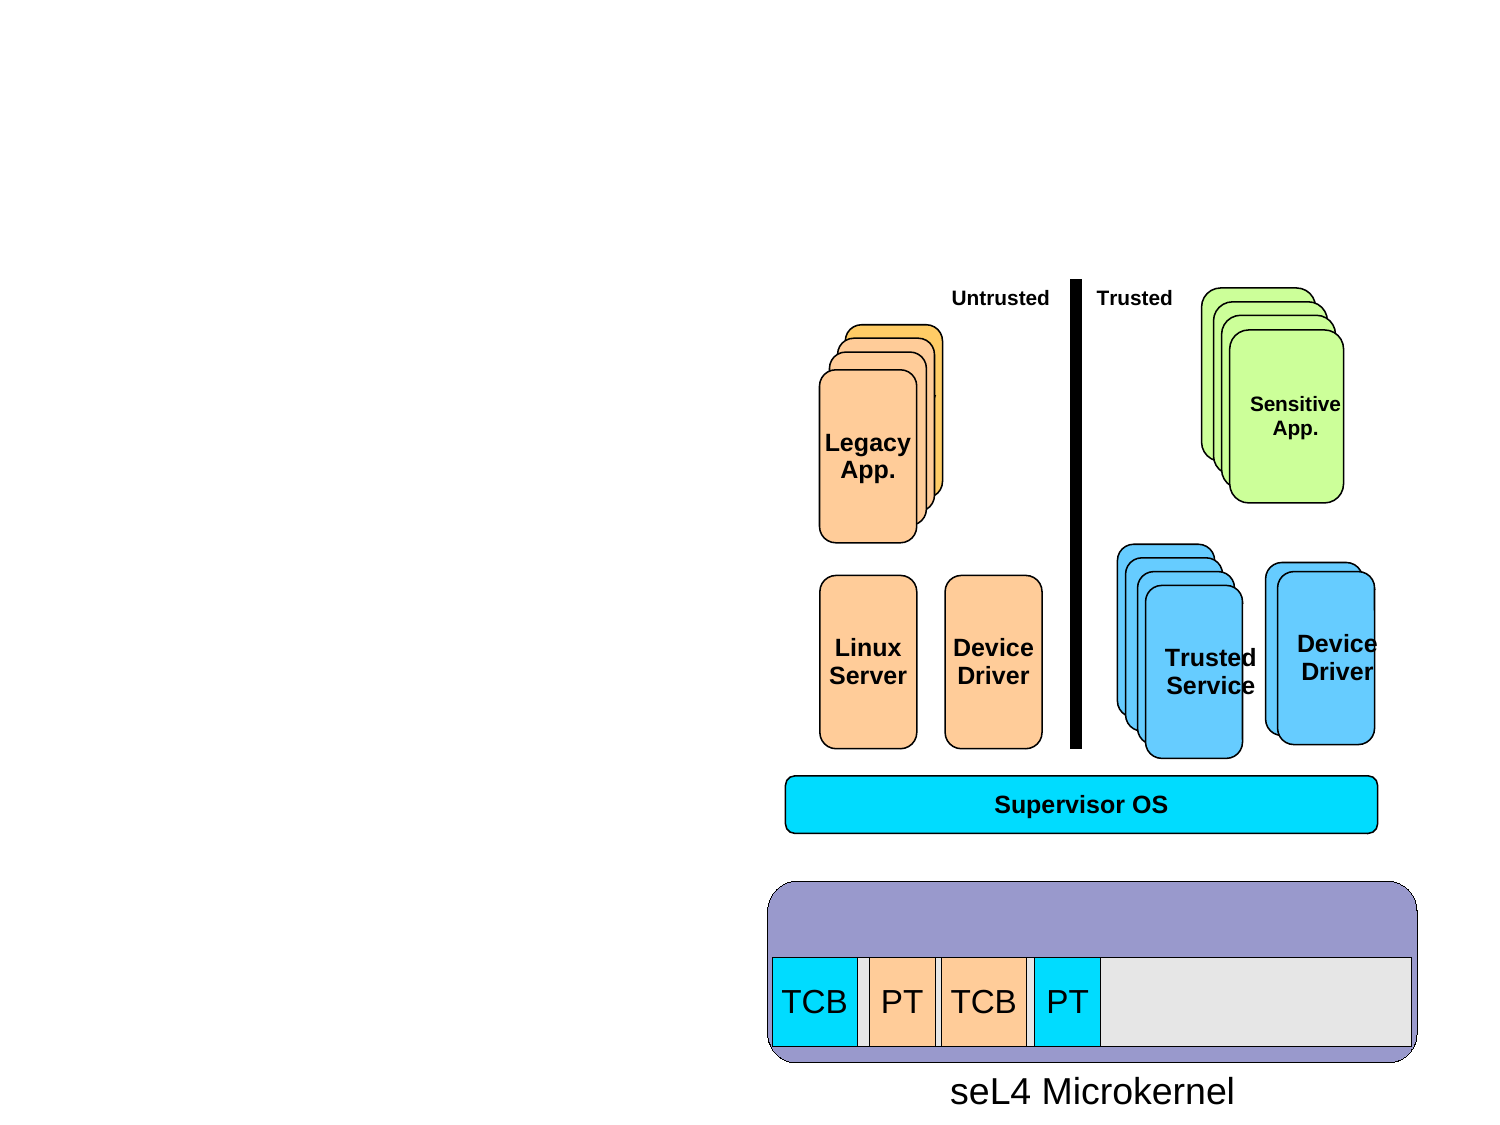

Untrusted
Trusted
Sensitive
App.
Sensitive
App.
Sensitive
App.
Legacy
App.
Sensitive
App.
Legacy
App.
Legacy
App.
Legacy
App.
Trusted
Service
Trusted
Service
Device
Driver
Trusted
Service
Device
Driver
Linux
Server
Device
Driver
Trusted
Service
Supervisor OS
TCB
TCB
PT
PT
seL4 Microkernel